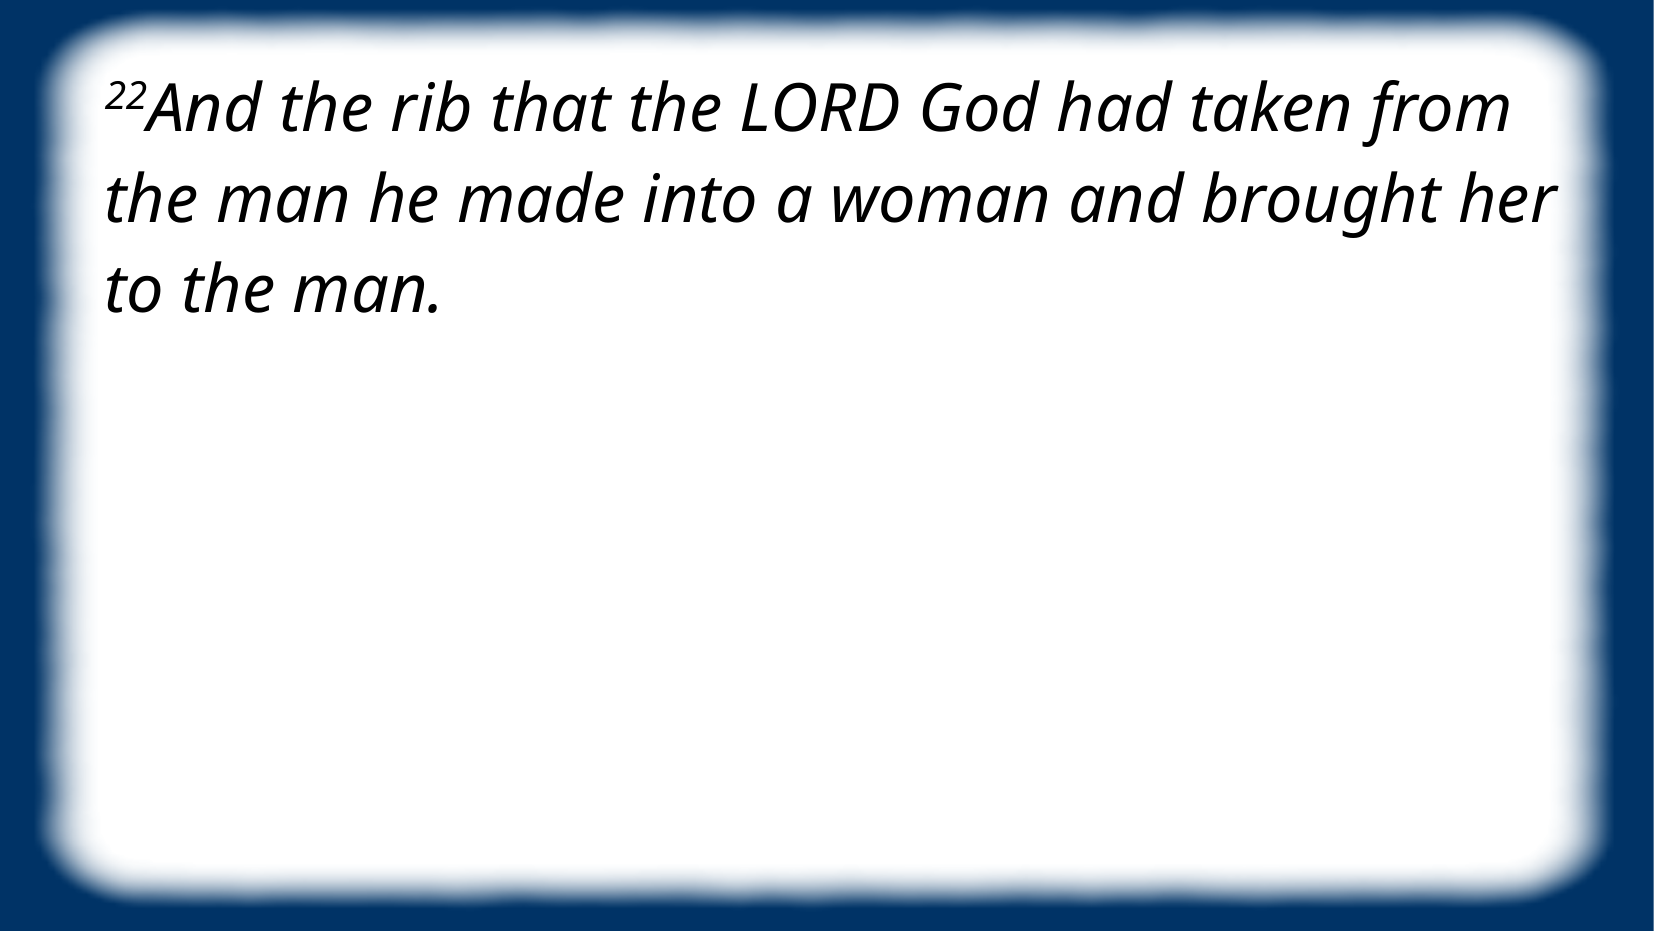

22And the rib that the LORD God had taken from the man he made into a woman and brought her to the man.